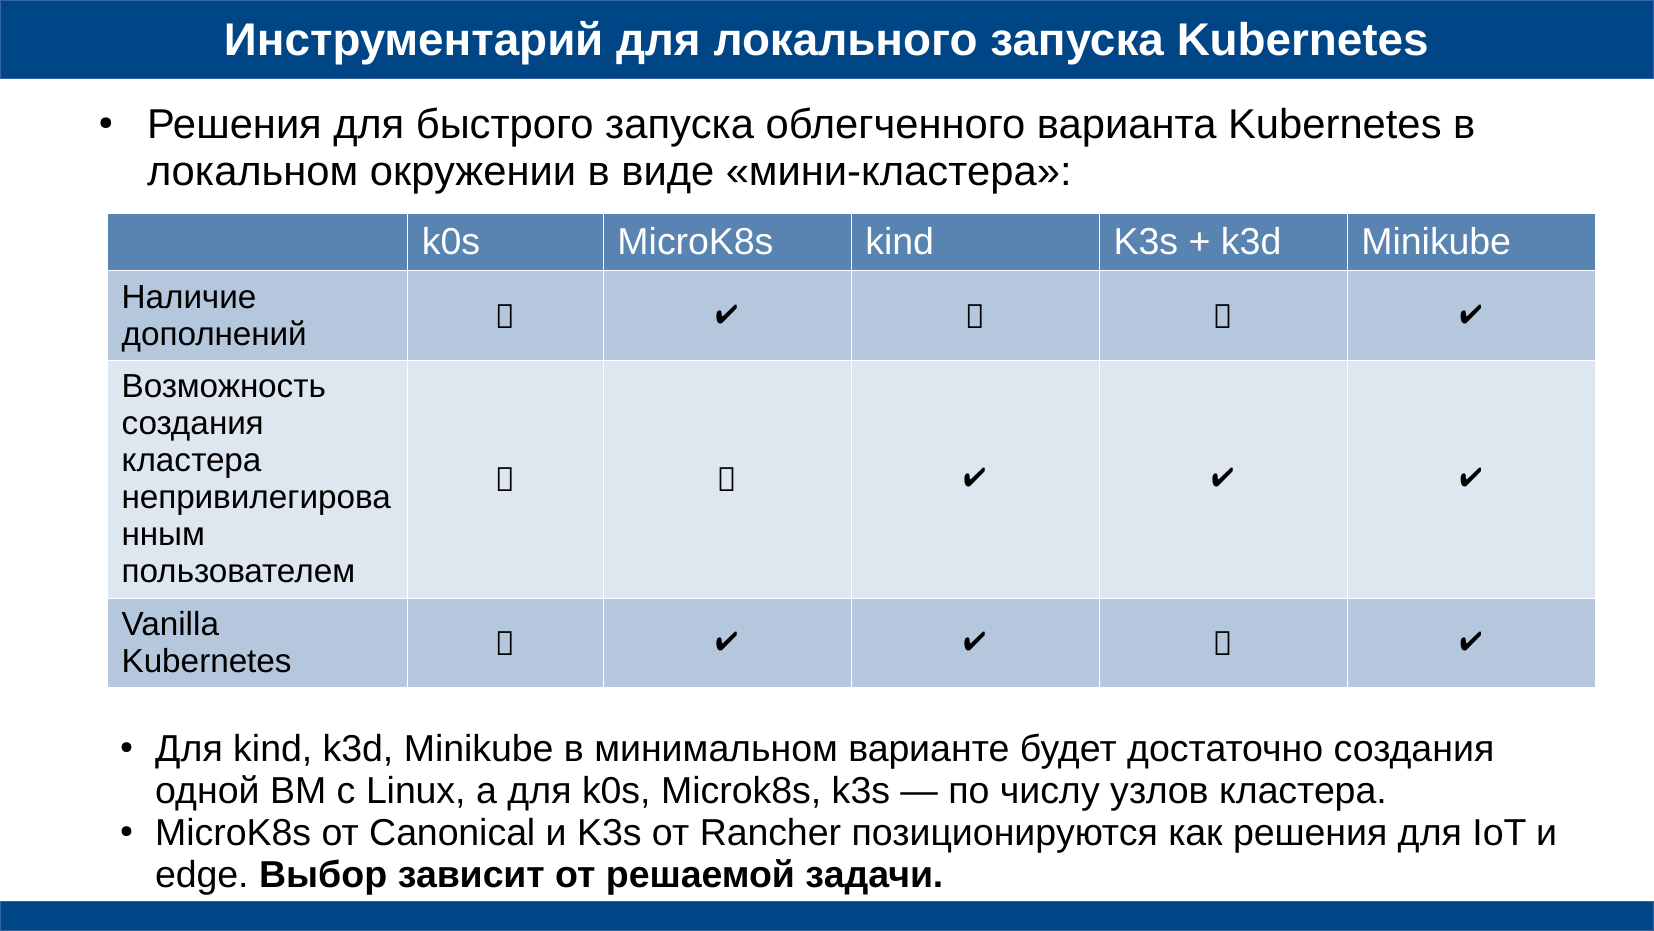

# Инструментарий для локального запуска Kubernetes
Решения для быстрого запуска облегченного варианта Kubernetes в локальном окружении в виде «мини-кластера»:
| | k0s | MicroK8s | kind | K3s + k3d | Minikube |
| --- | --- | --- | --- | --- | --- |
| Наличие дополнений |  | ✔ |  |  | ✔ |
| Возможность создания кластера непривилегированным пользователем |  |  | ✔ | ✔ | ✔ |
| Vanilla Kubernetes |  | ✔ | ✔ |  | ✔ |
Для kind, k3d, Minikube в минимальном варианте будет достаточно создания одной ВМ с Linux, а для k0s, Microk8s, k3s — по числу узлов кластера.
MicroK8s от Canonical и K3s от Rancher позиционируются как решения для IoT и edge. Выбор зависит от решаемой задачи.